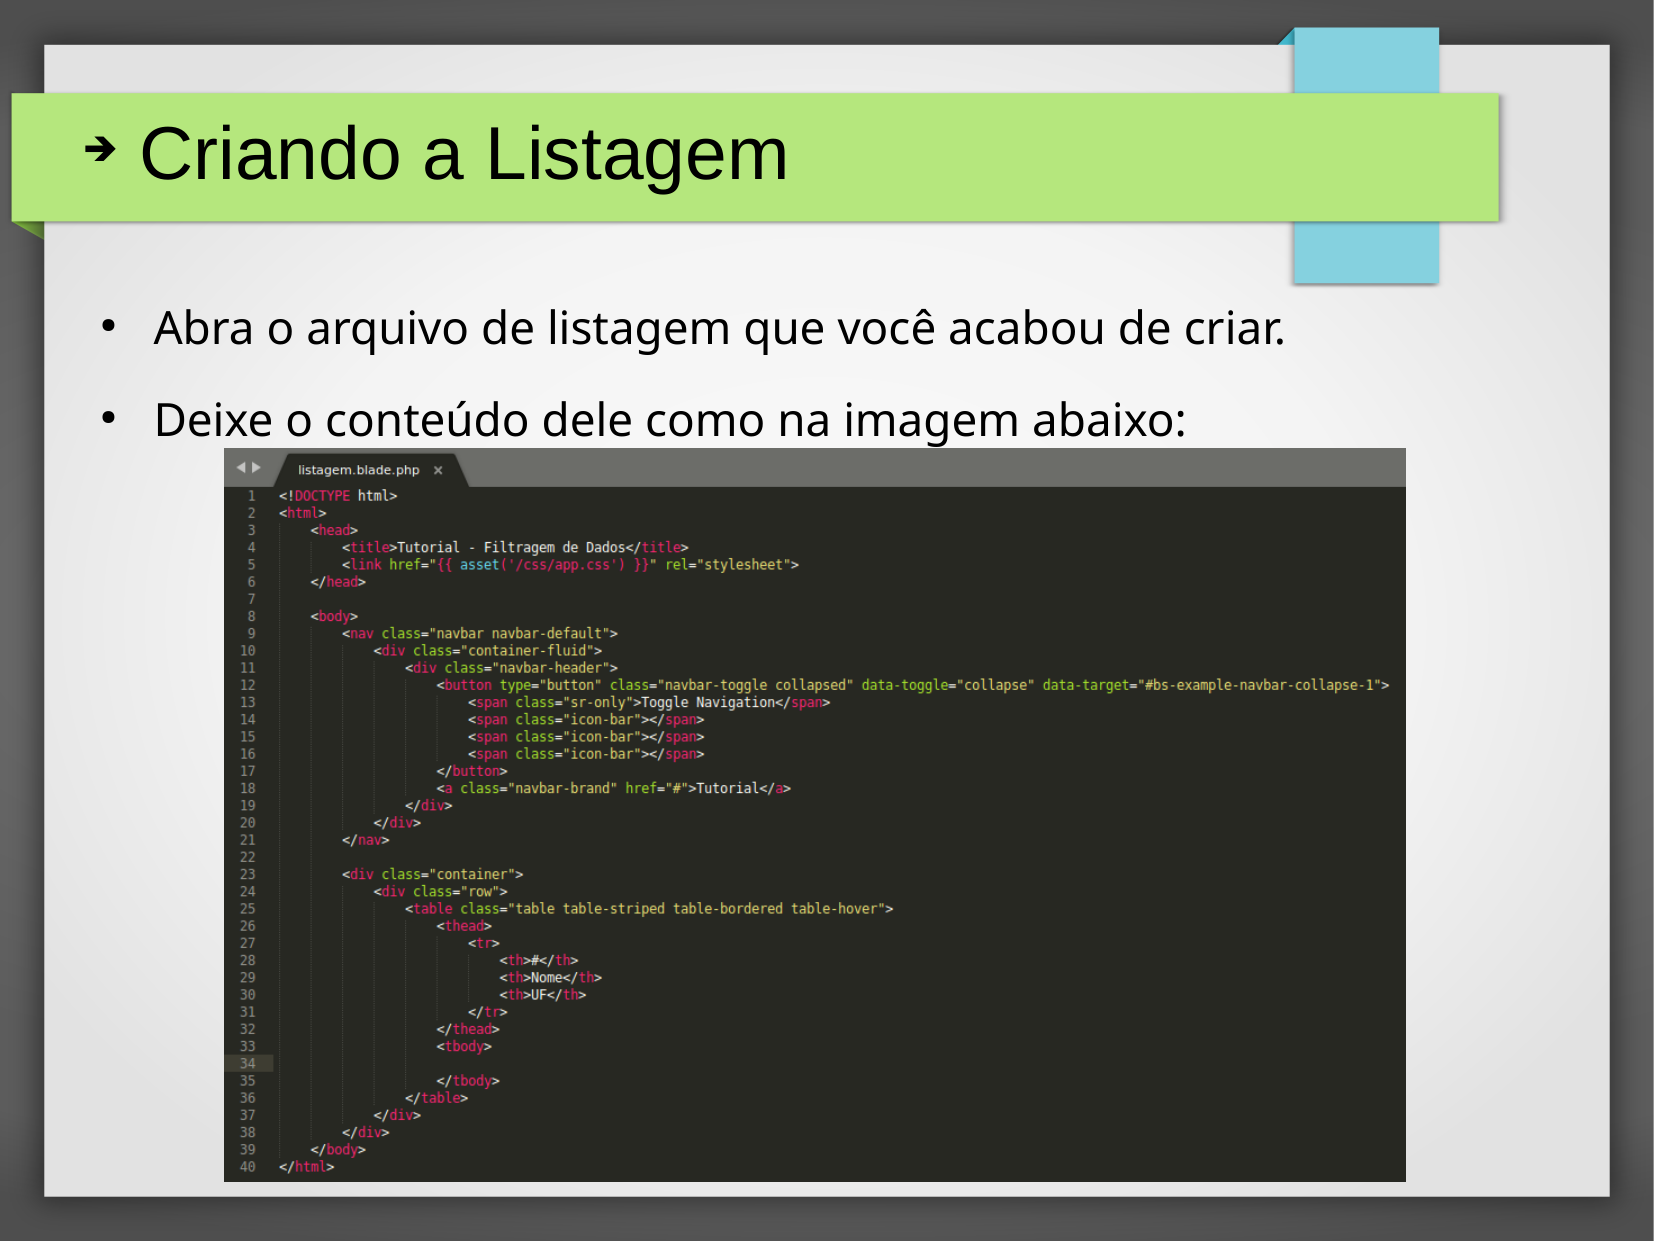

# Criando a Listagem
Abra o arquivo de listagem que você acabou de criar.
Deixe o conteúdo dele como na imagem abaixo: